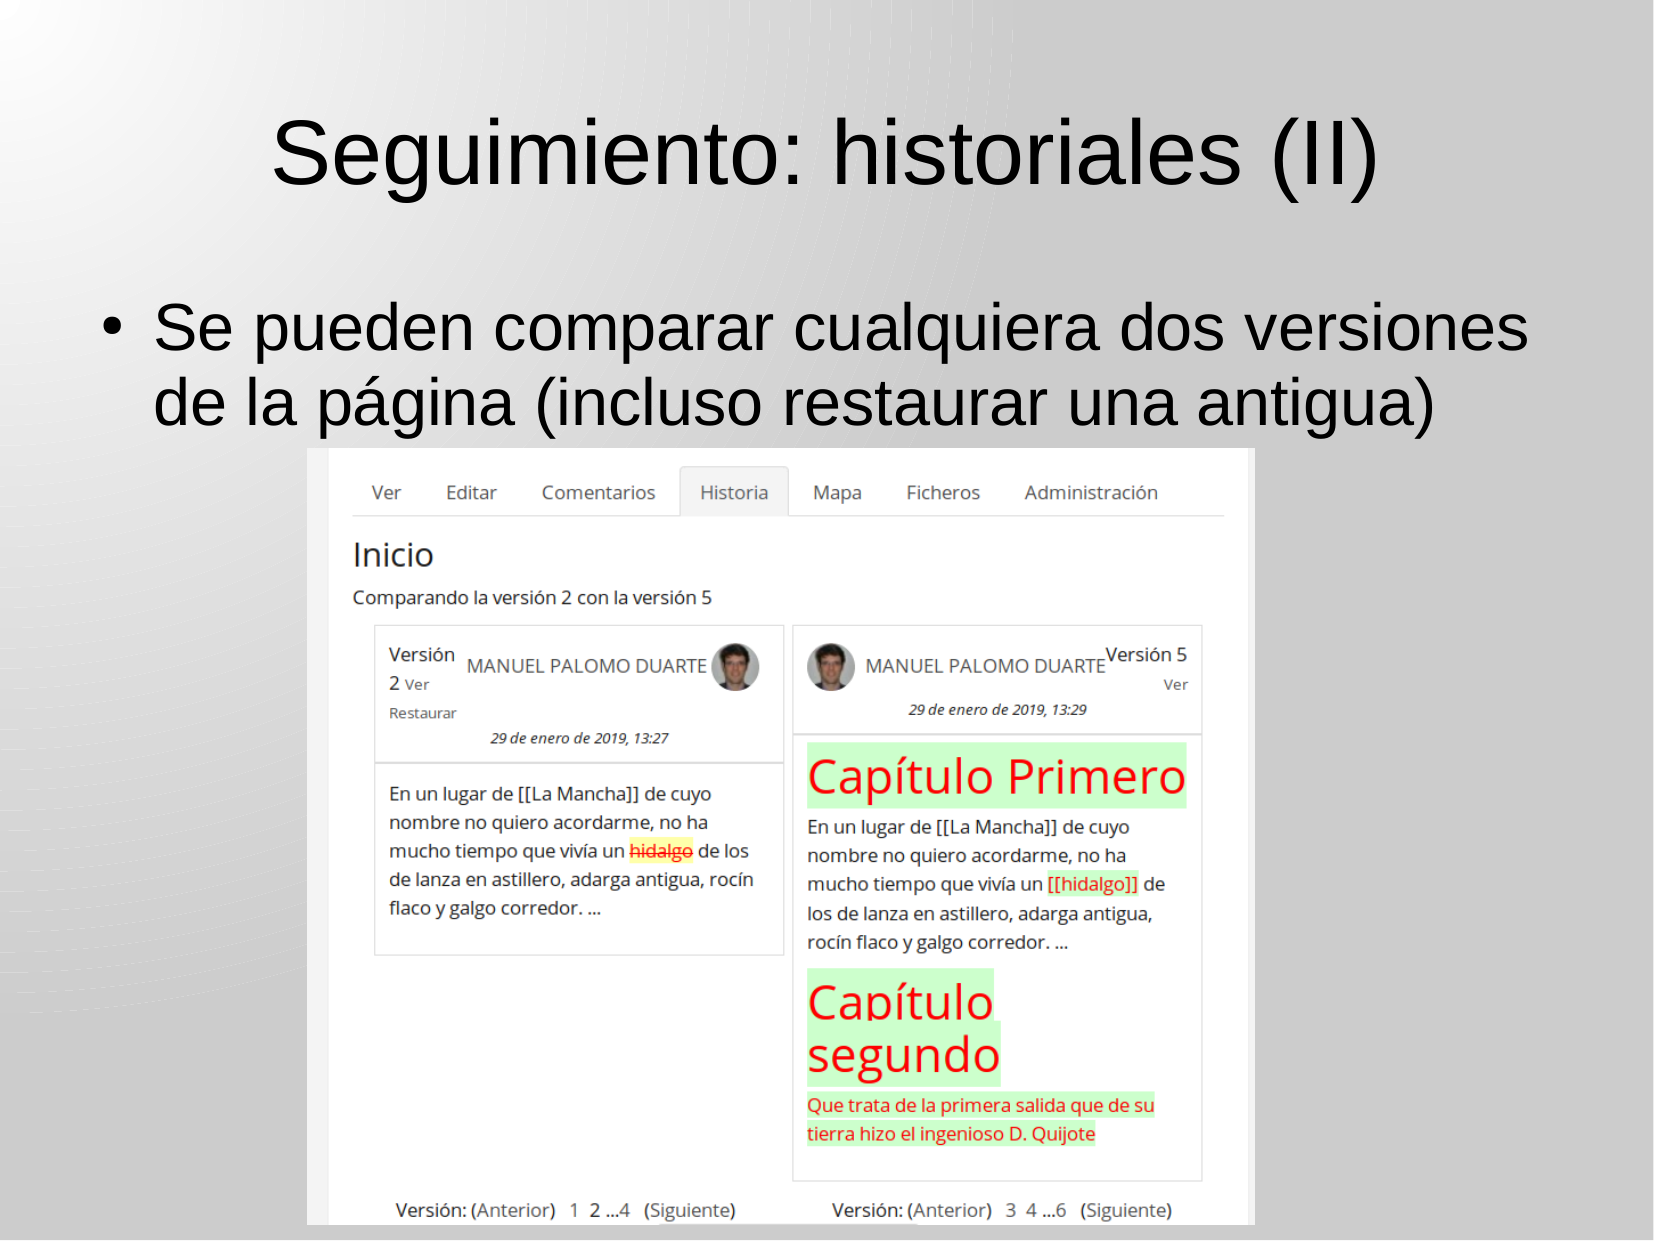

# Seguimiento: historiales (II)
Se pueden comparar cualquiera dos versiones de la página (incluso restaurar una antigua)